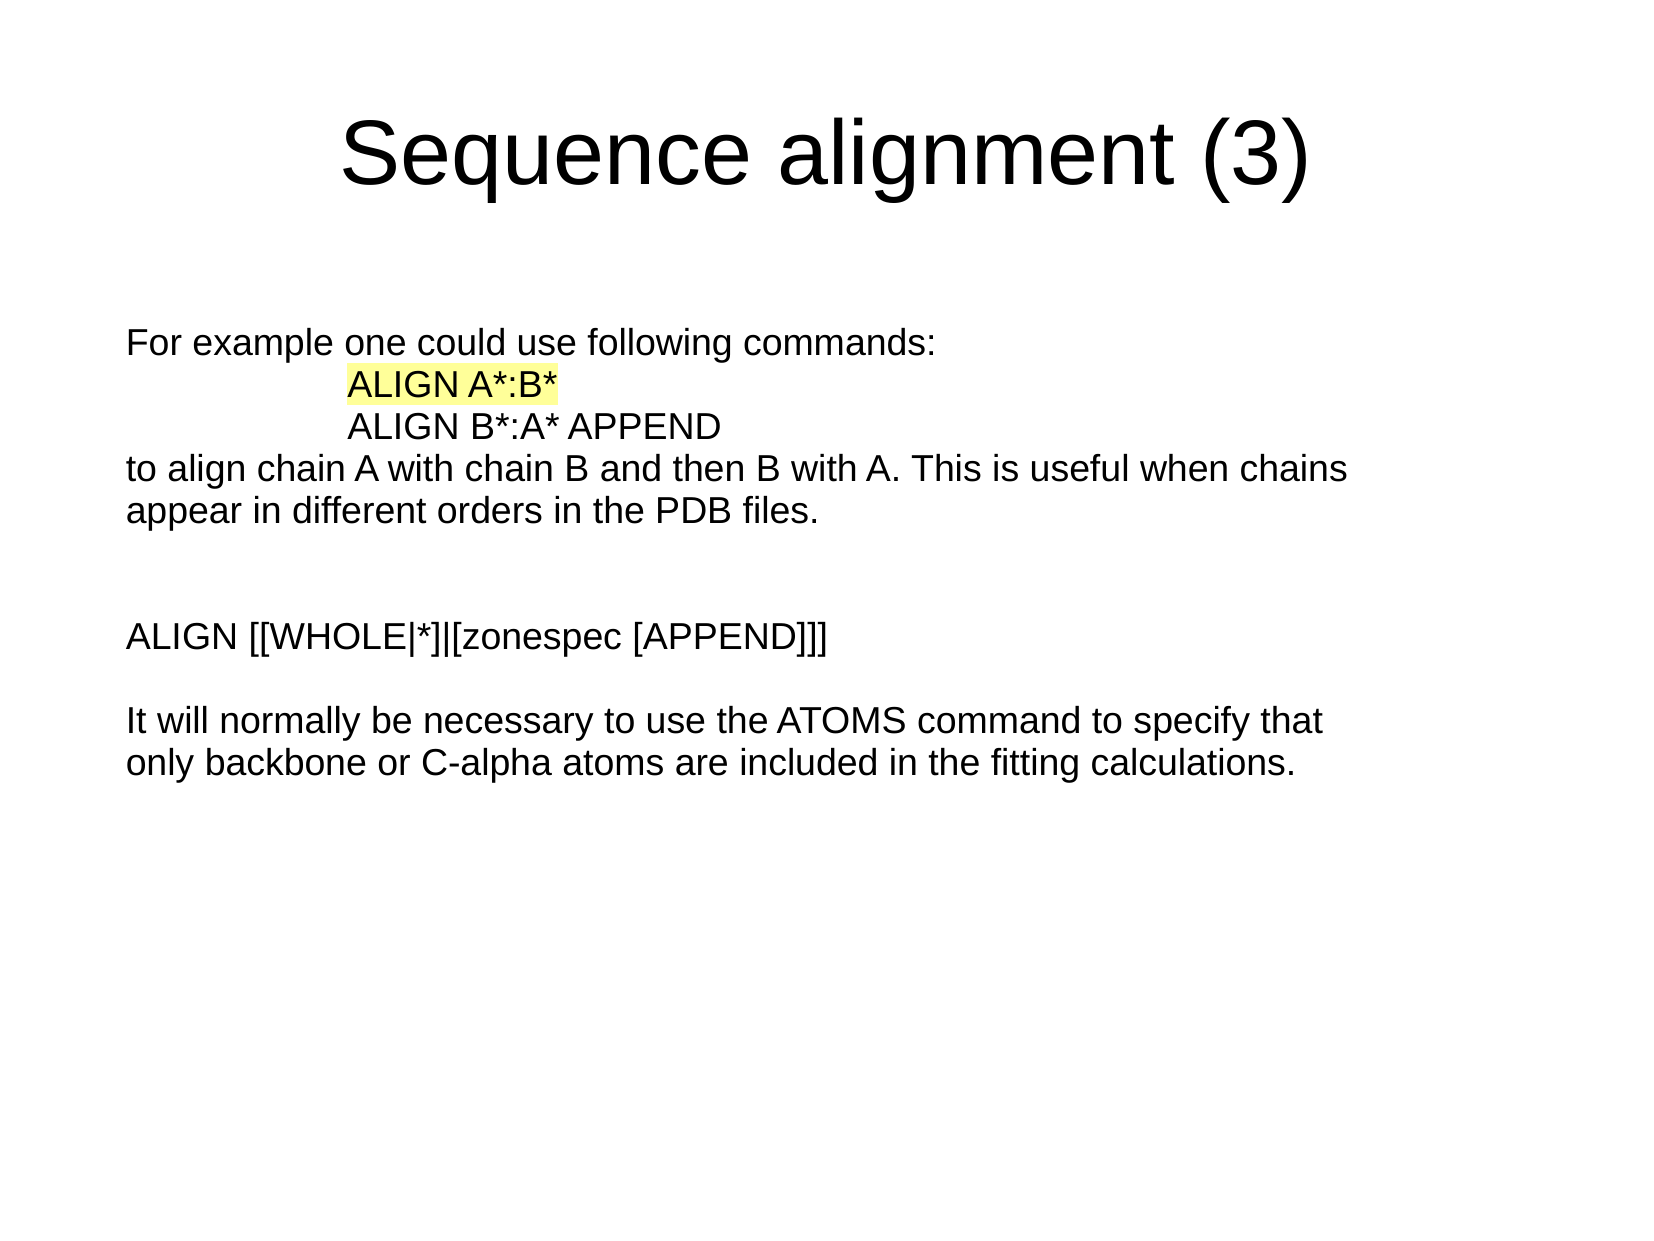

# Sequence alignment (3)
For example one could use following commands:
			ALIGN A*:B*
			ALIGN B*:A* APPEND
to align chain A with chain B and then B with A. This is useful when chains
appear in different orders in the PDB files.
ALIGN [[WHOLE|*]|[zonespec [APPEND]]]
It will normally be necessary to use the ATOMS command to specify that
only backbone or C-alpha atoms are included in the fitting calculations.